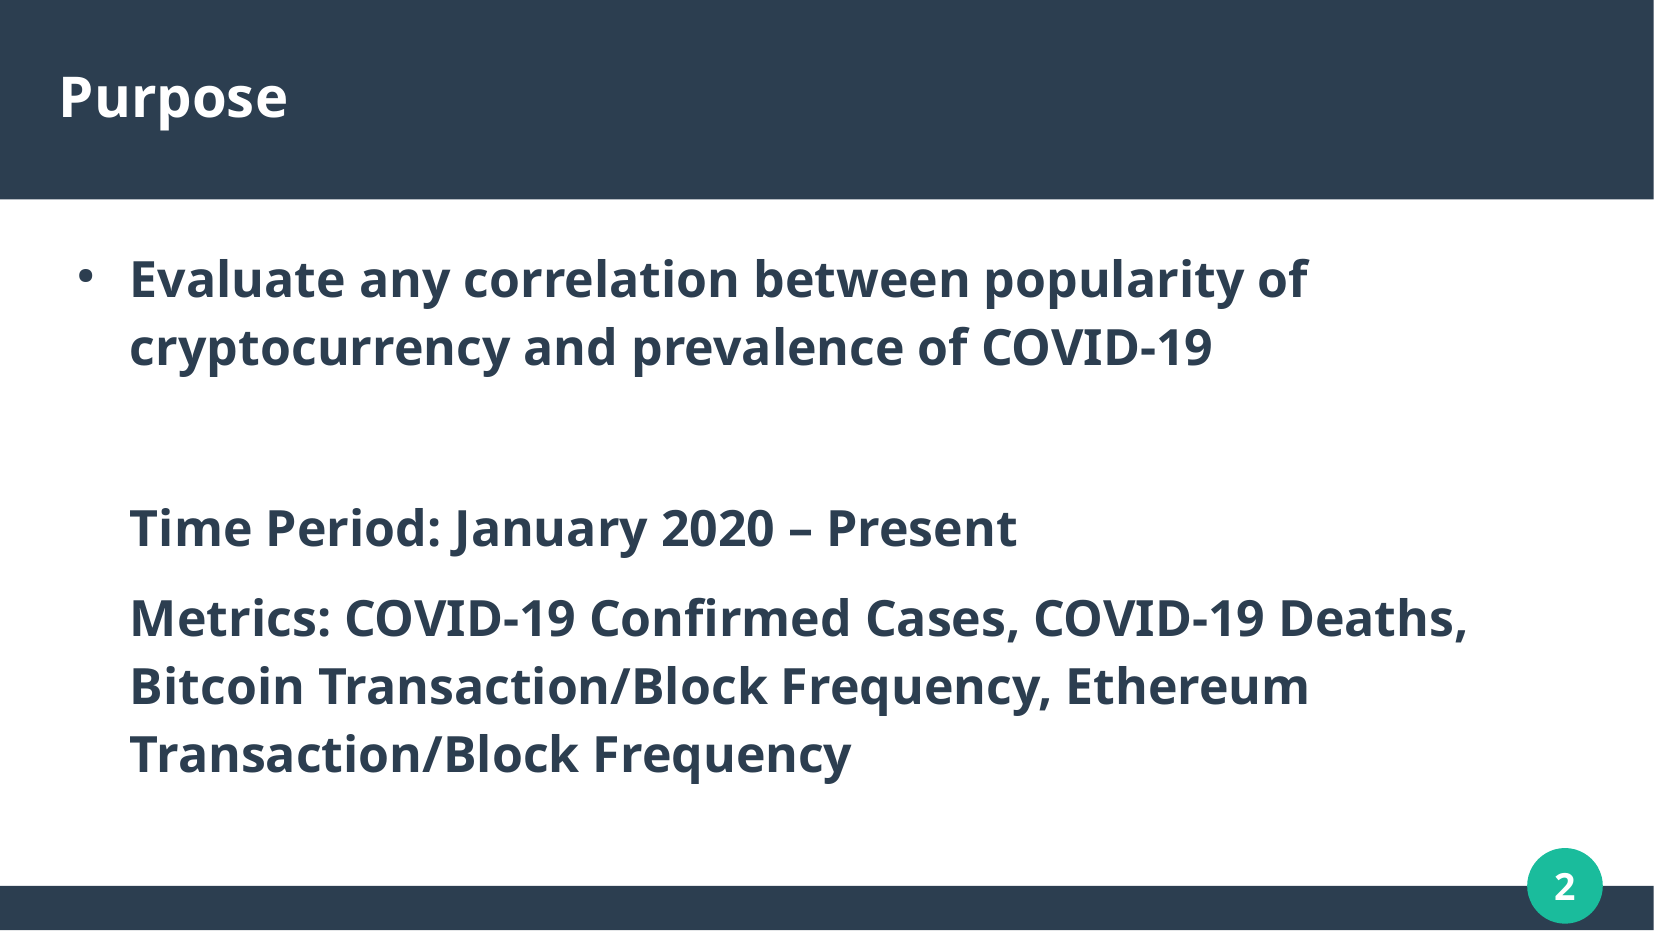

# Purpose
Evaluate any correlation between popularity of cryptocurrency and prevalence of COVID-19
Time Period: January 2020 – Present
Metrics: COVID-19 Confirmed Cases, COVID-19 Deaths, Bitcoin Transaction/Block Frequency, Ethereum Transaction/Block Frequency